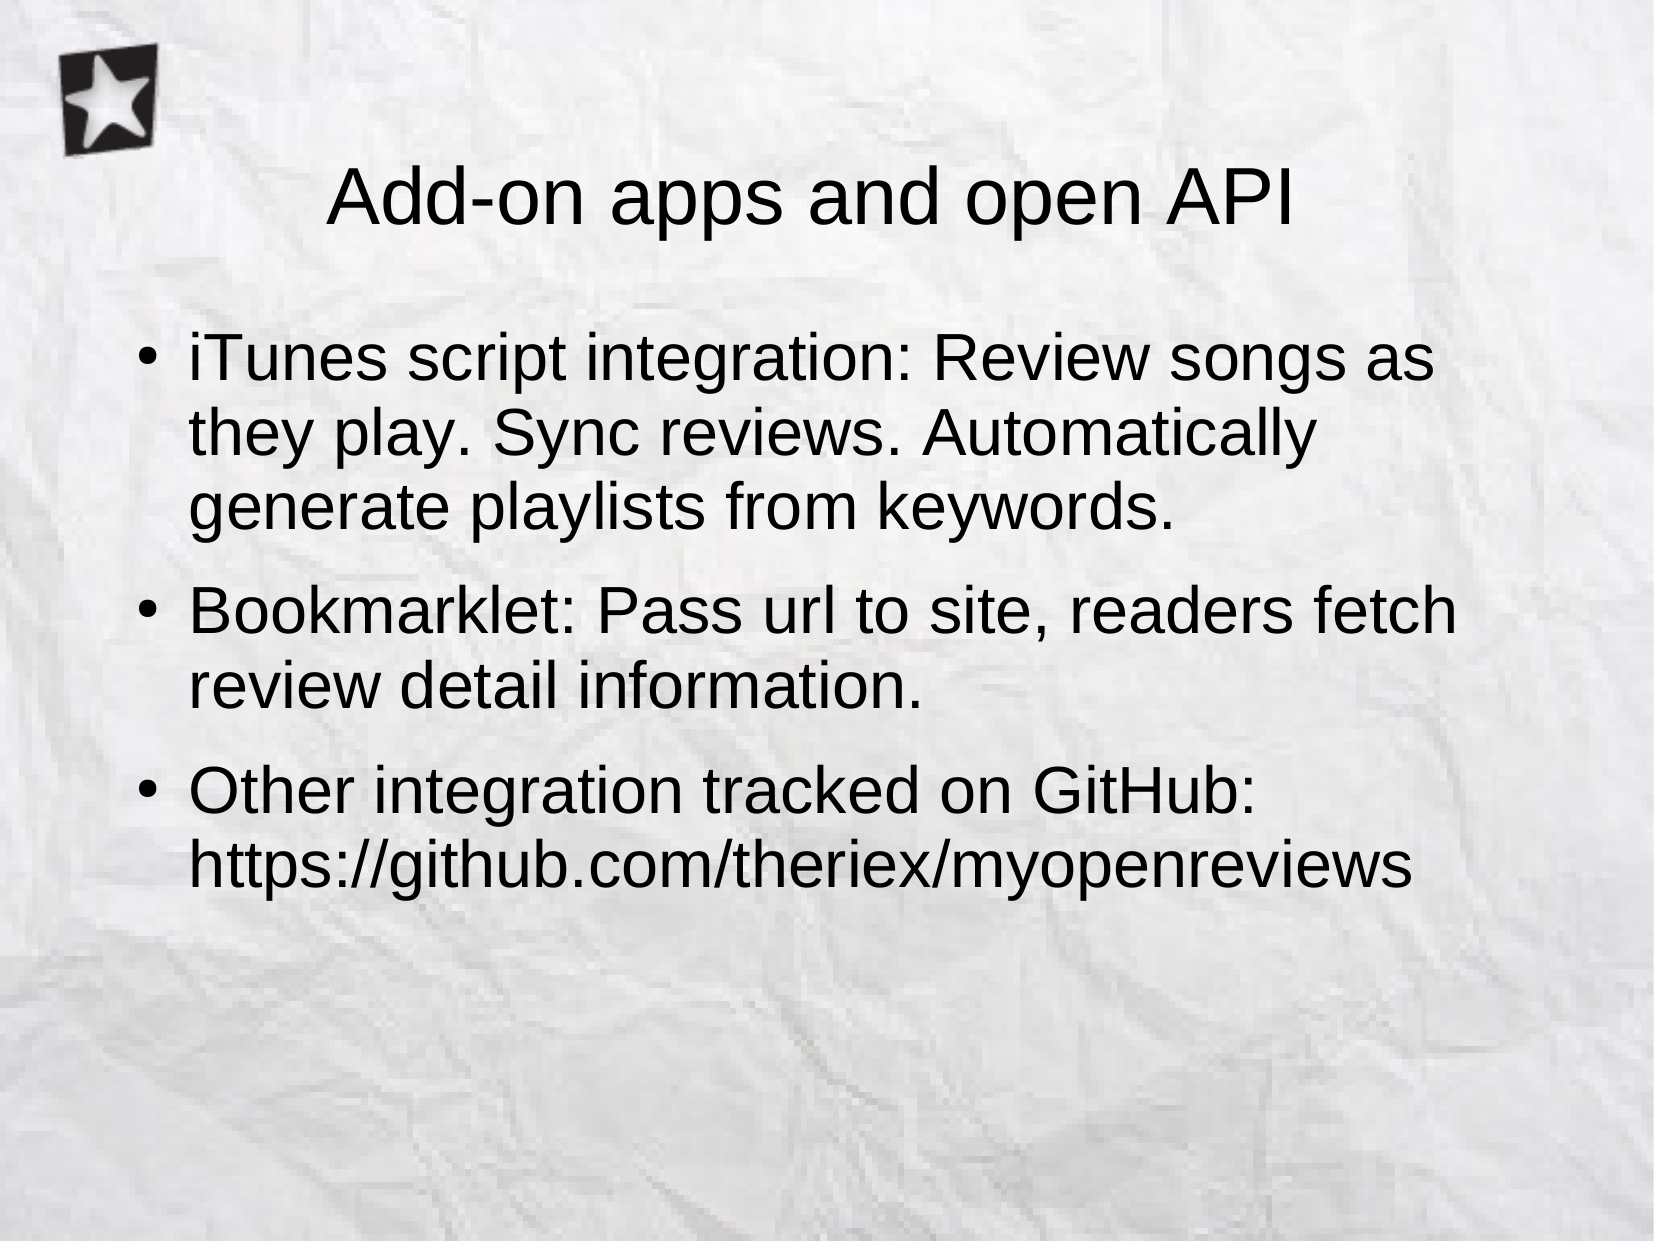

# Add-on apps and open API
iTunes script integration: Review songs as they play. Sync reviews. Automatically generate playlists from keywords.
Bookmarklet: Pass url to site, readers fetch review detail information.
Other integration tracked on GitHub: https://github.com/theriex/myopenreviews